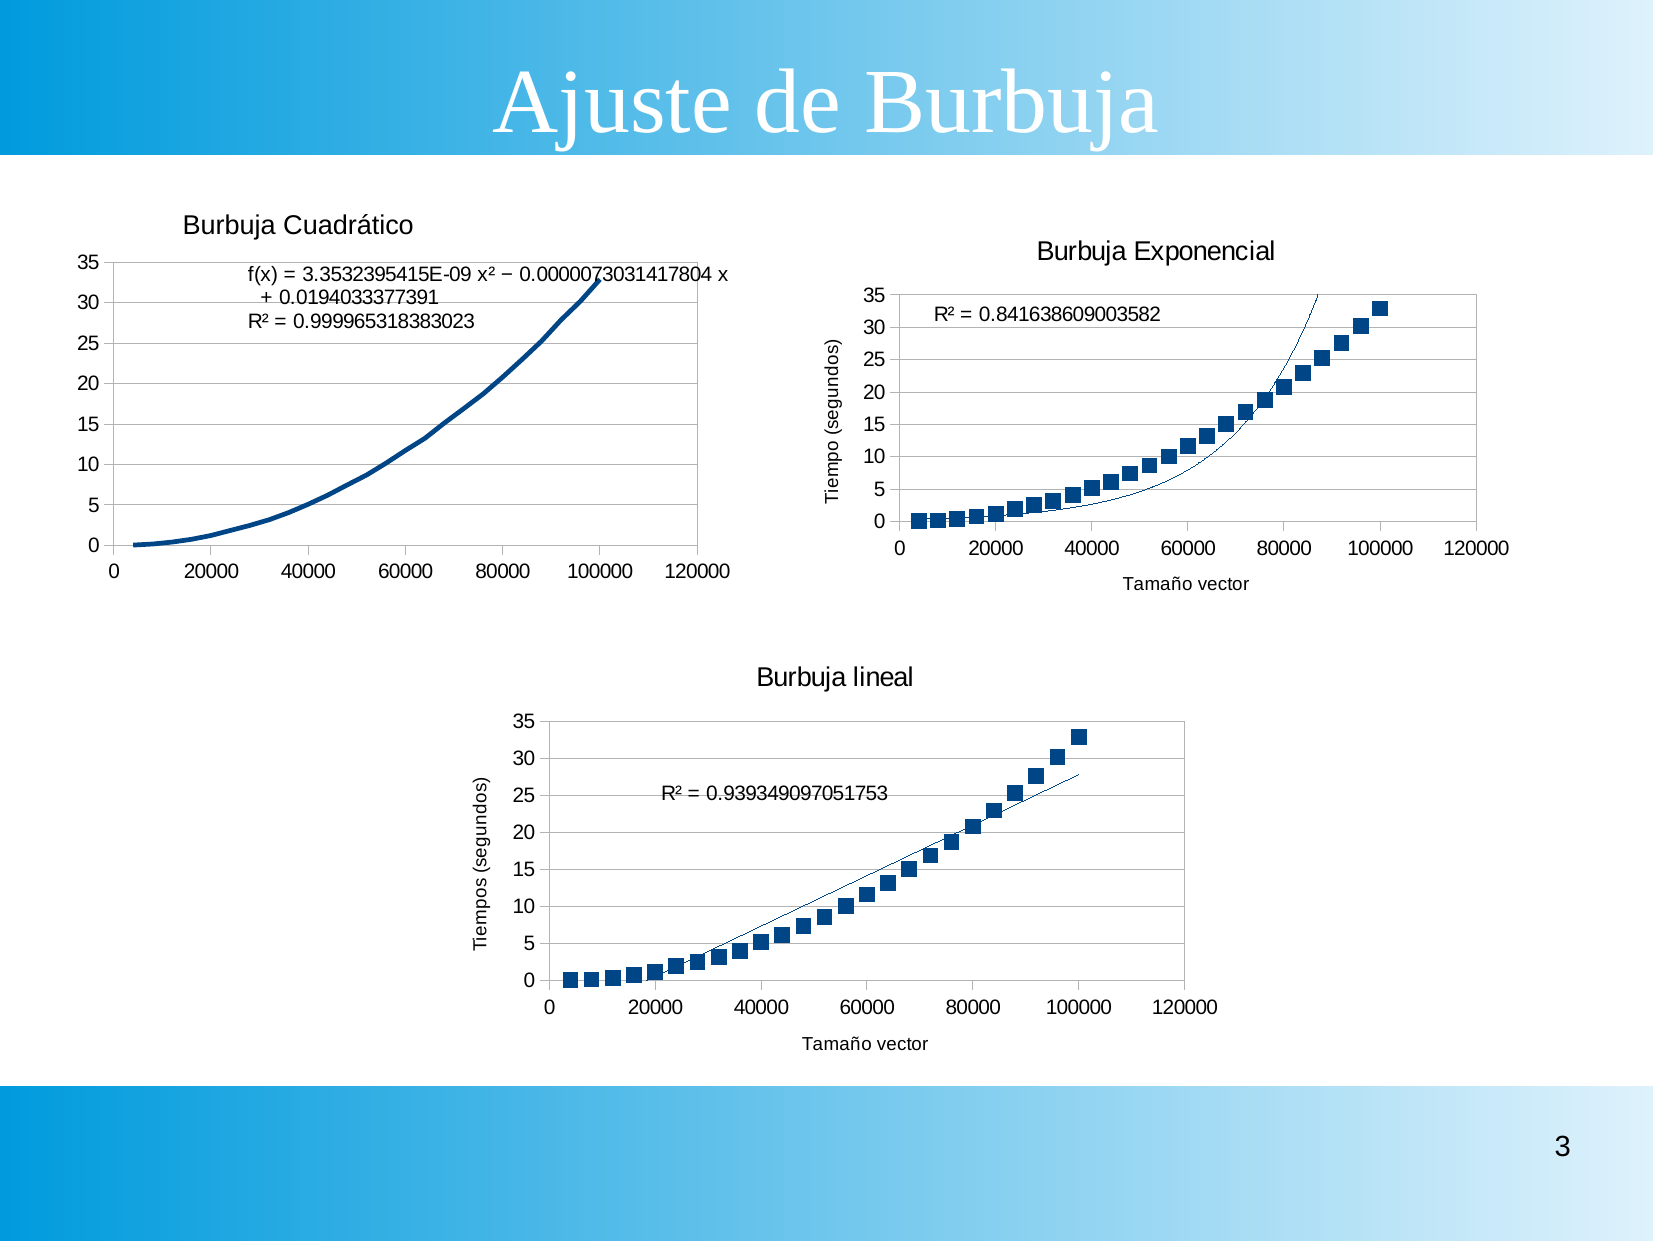

# Ajuste de Burbuja
Burbuja Cuadrático
### Chart: Burbuja Exponencial
| Category | Tiempos 10 |
|---|---|
### Chart
| Category | Columna B |
|---|---|
### Chart: Burbuja lineal
| Category | Tiempos 10 |
|---|---|3